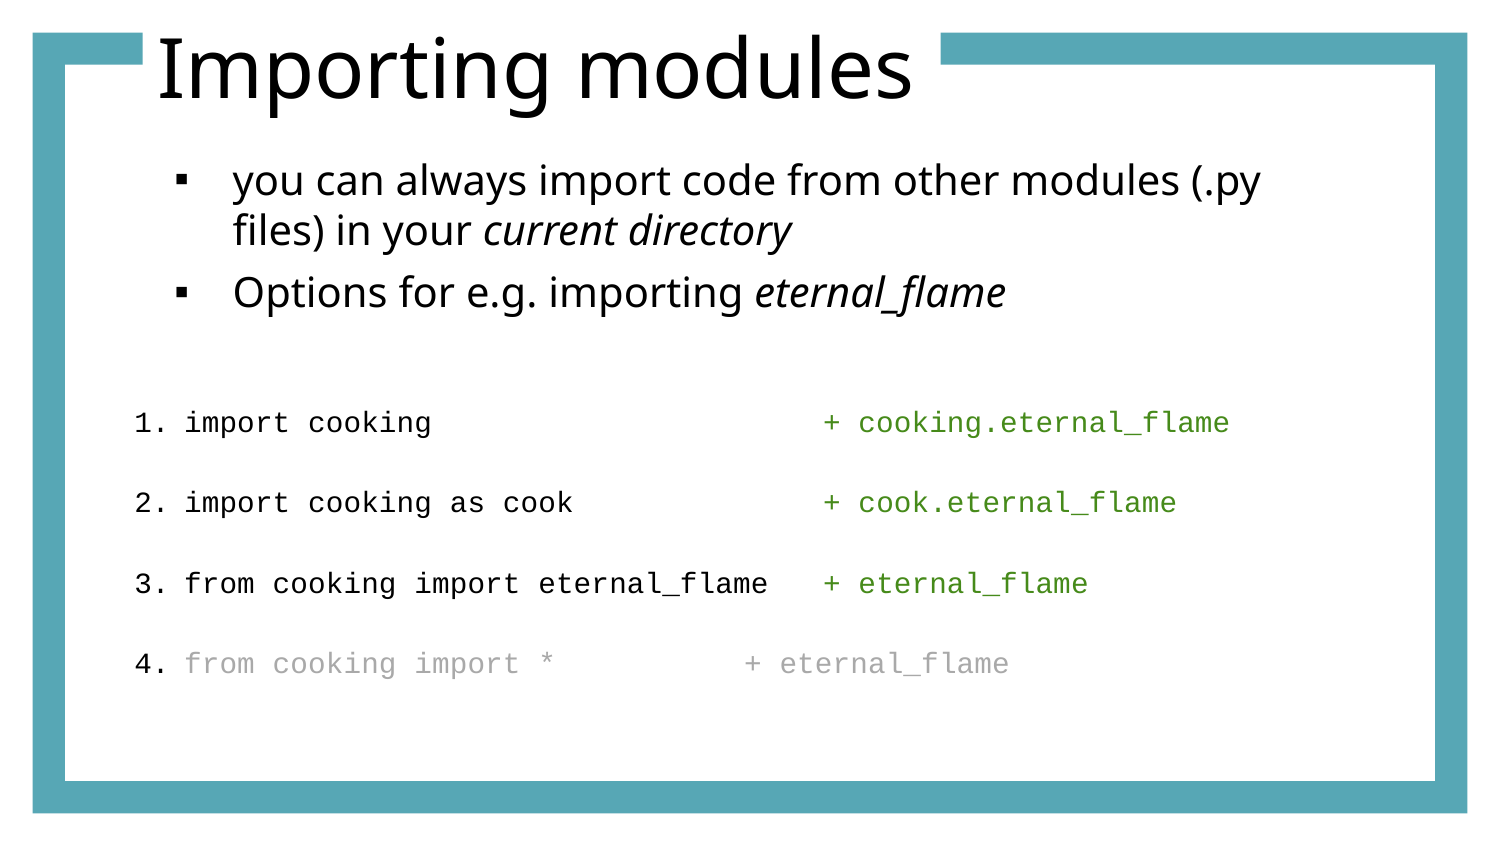

# Importing modules
you can always import code from other modules (.py files) in your current directory
Options for e.g. importing eternal_flame
import cooking + cooking.eternal_flame
import cooking as cook + cook.eternal_flame
from cooking import eternal_flame + eternal_flame
from cooking import *	 + eternal_flame